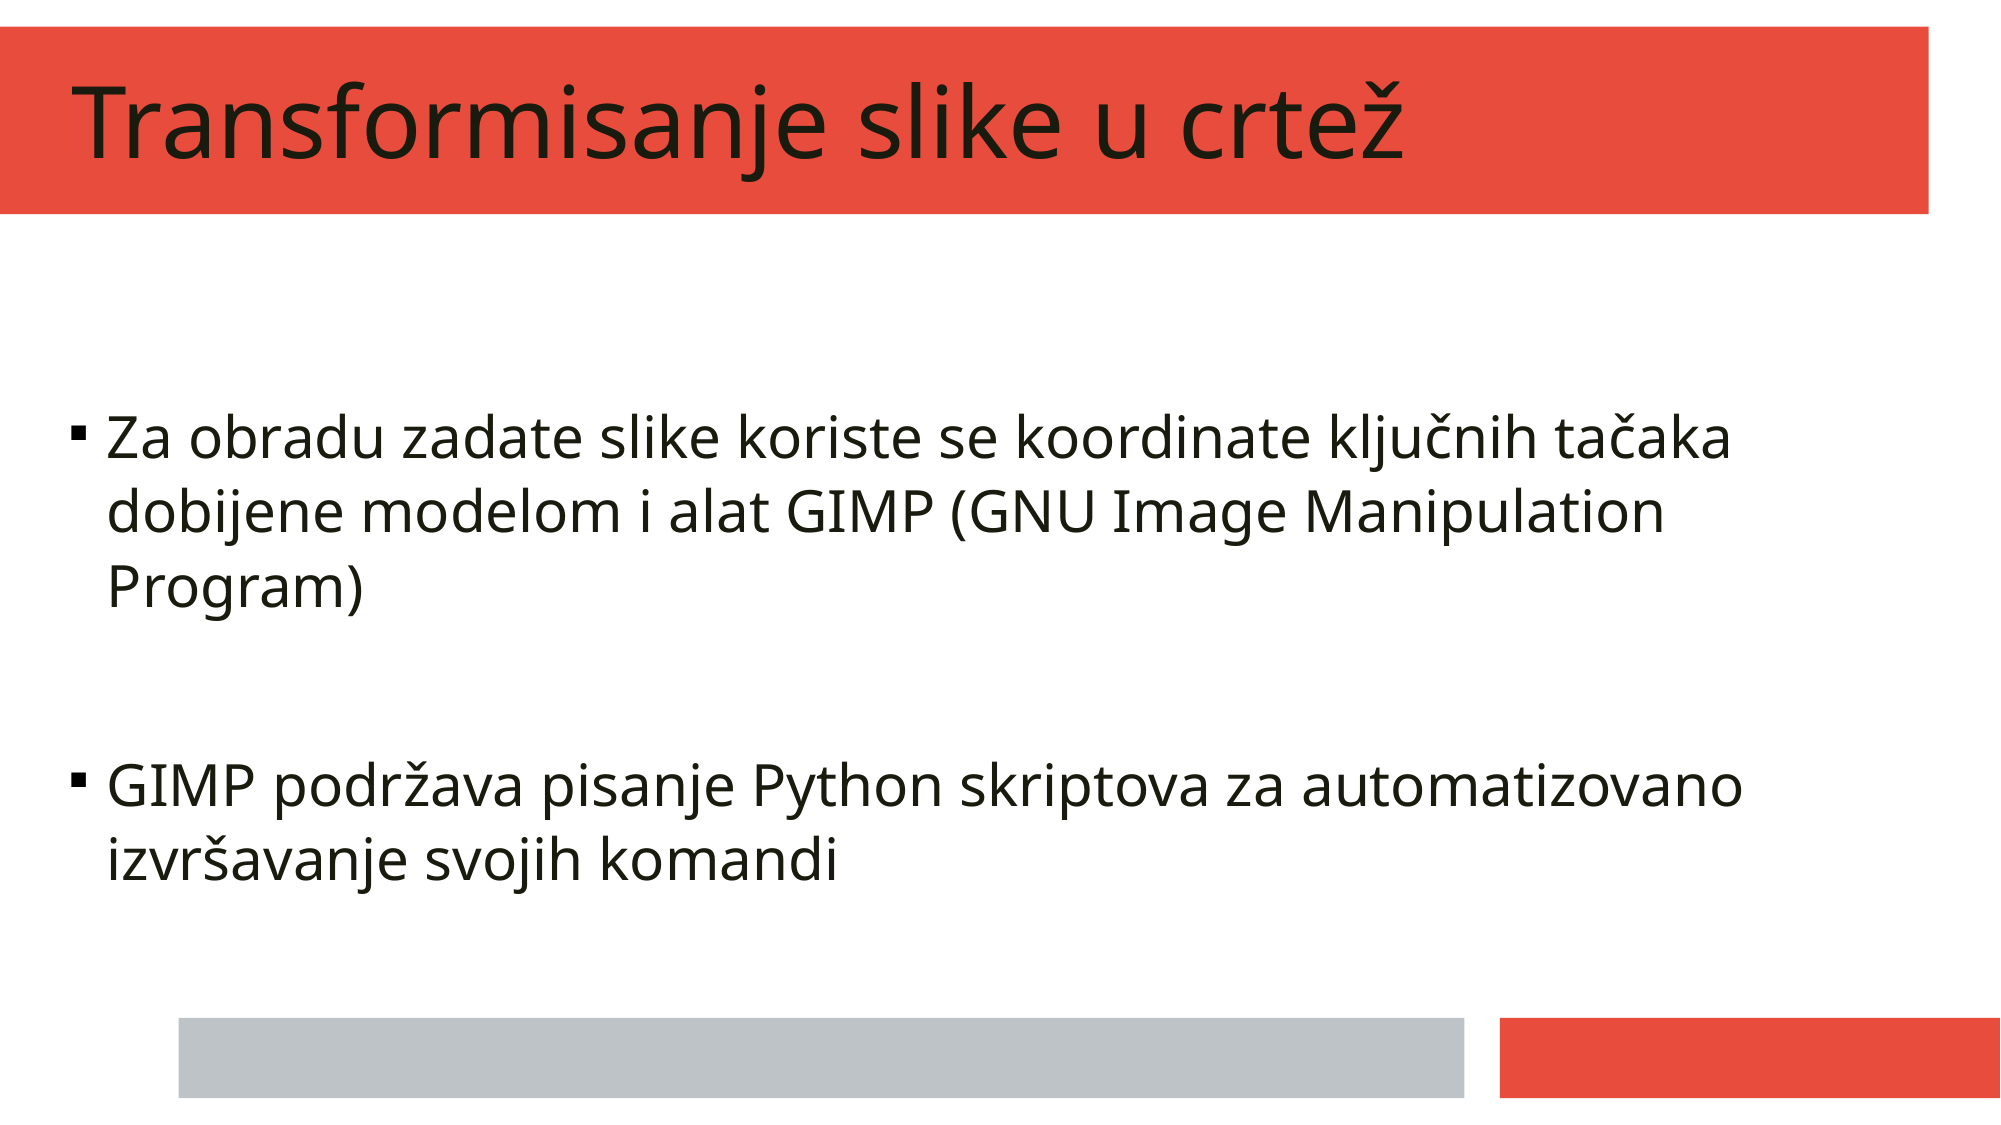

# Transformisanje slike u crtež
Za obradu zadate slike koriste se koordinate ključnih tačaka dobijene modelom i alat GIMP (GNU Image Manipulation Program)
GIMP podržava pisanje Python skriptova za automatizovano izvršavanje svojih komandi